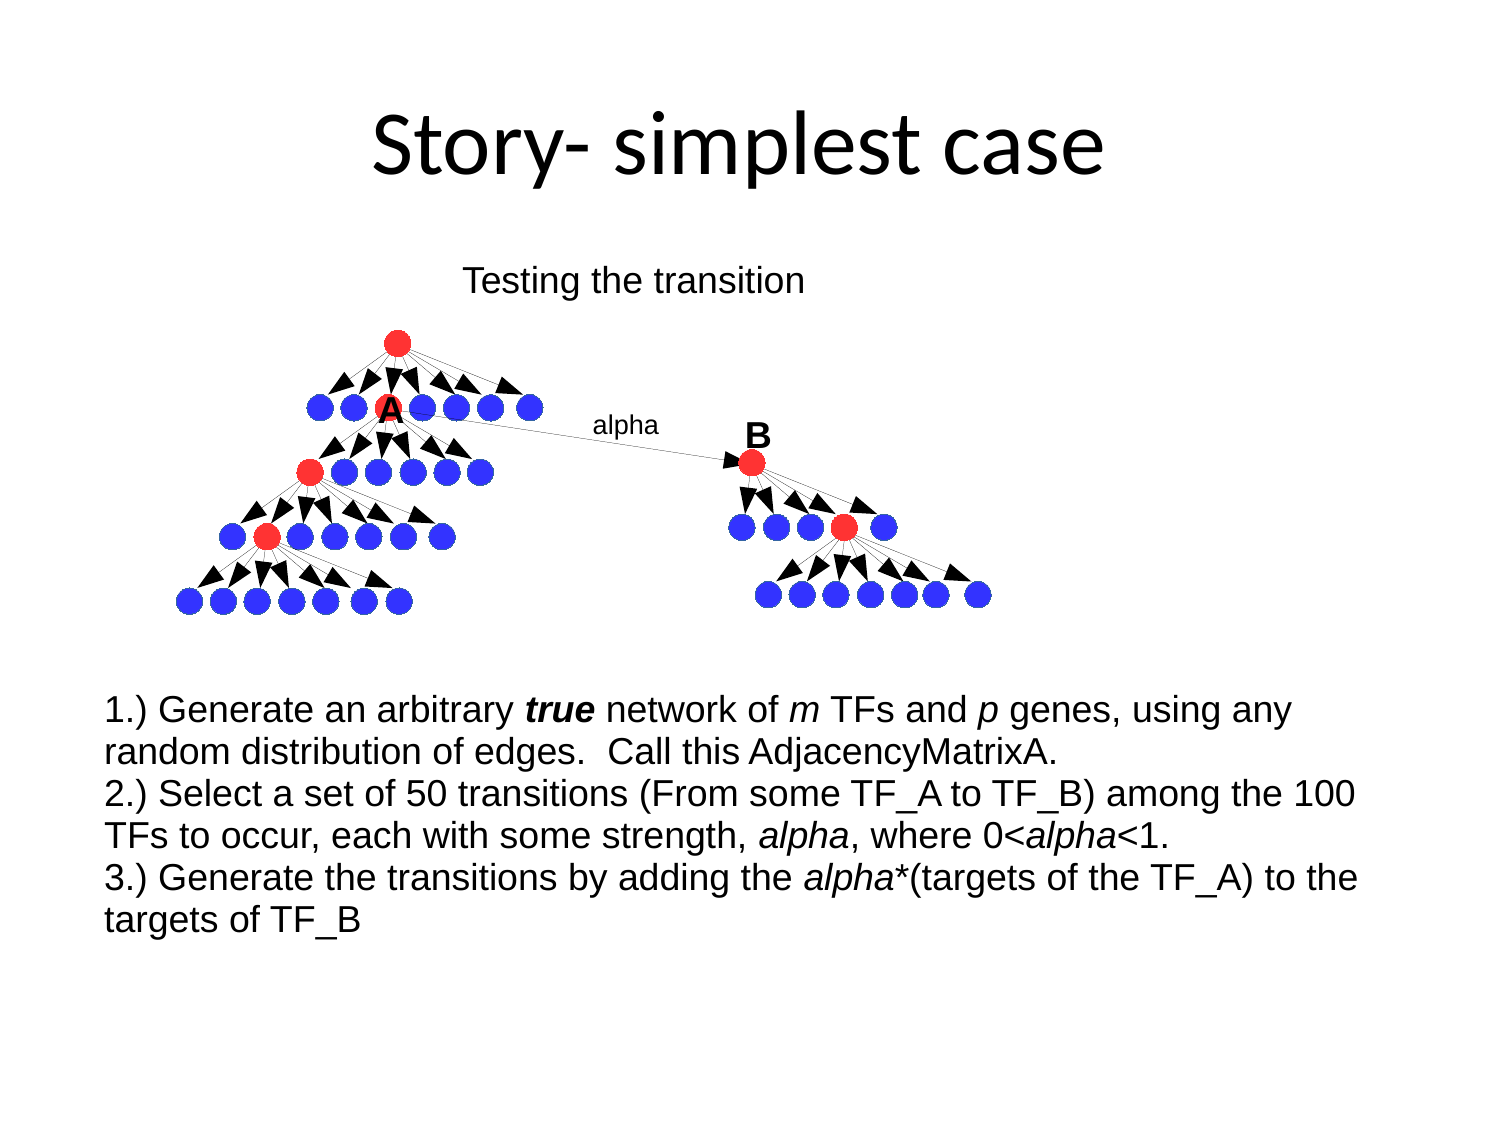

# Story- simplest case
Testing the transition
A
alpha
B
1.) Generate an arbitrary true network of m TFs and p genes, using any random distribution of edges. Call this AdjacencyMatrixA.
2.) Select a set of 50 transitions (From some TF_A to TF_B) among the 100 TFs to occur, each with some strength, alpha, where 0<alpha<1.
3.) Generate the transitions by adding the alpha*(targets of the TF_A) to the targets of TF_B